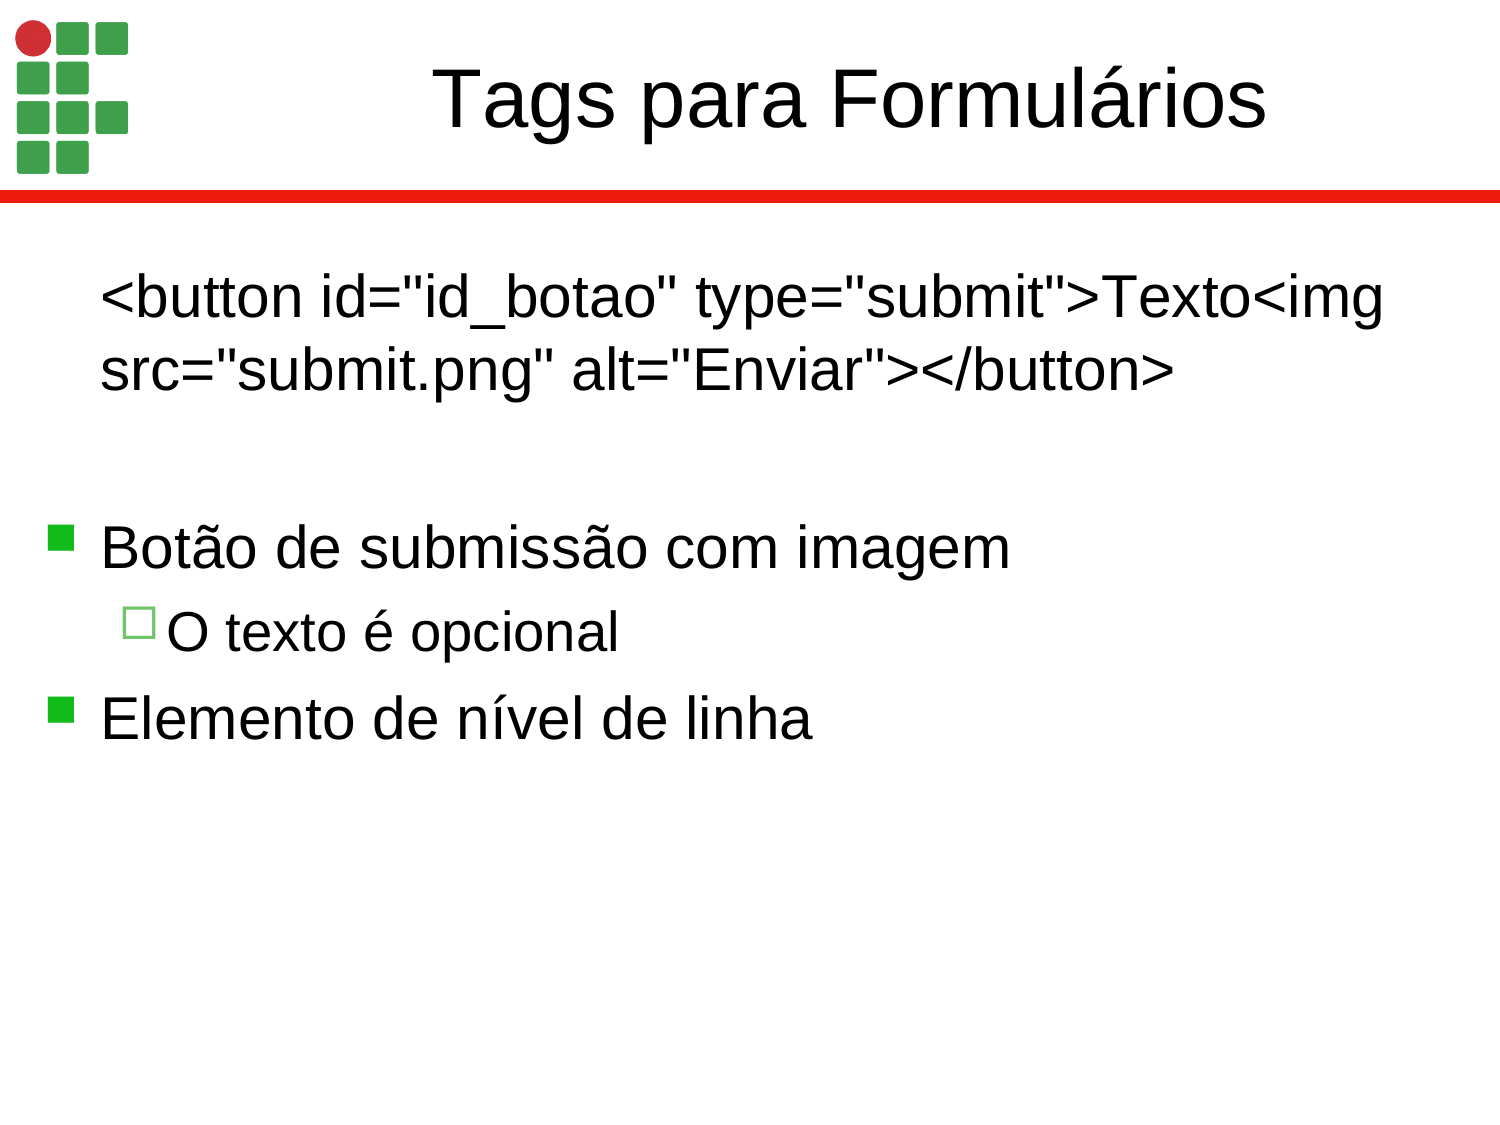

# Tags para Formulários
<button id="id_botao" type="submit">Texto<img src="submit.png" alt="Enviar"></button>
Botão de submissão com imagem
O texto é opcional
Elemento de nível de linha